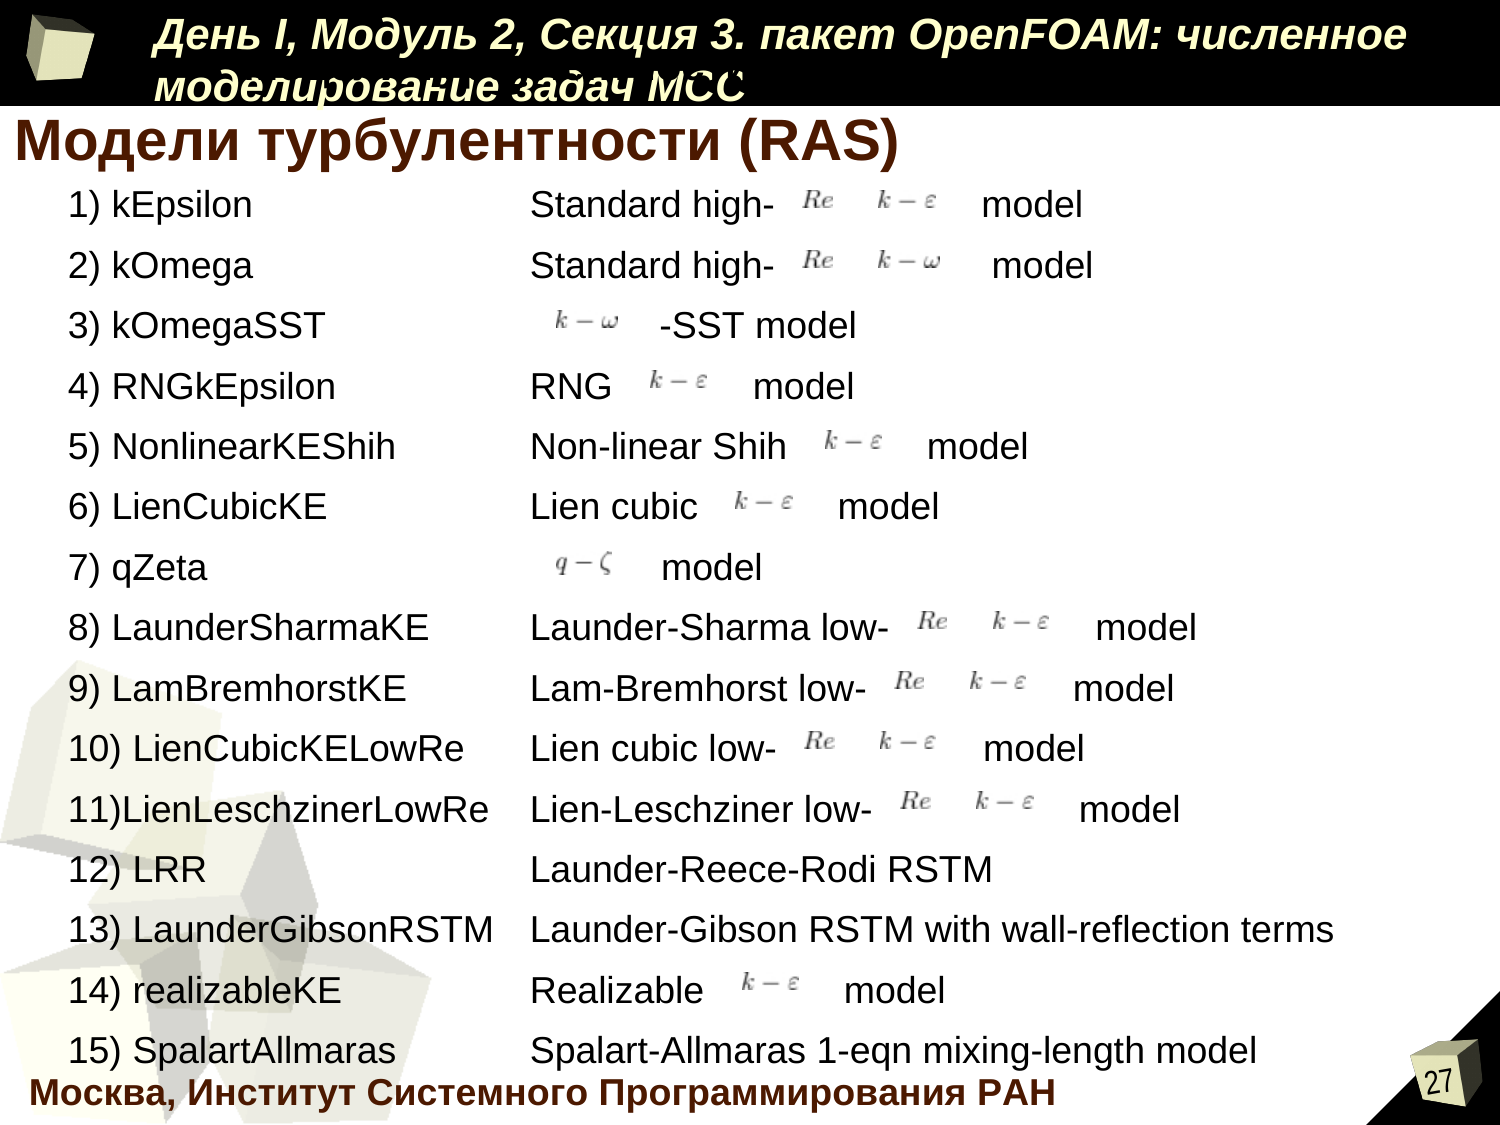

Модели турбулентности для несжимаемых течений
Модели турбулентности (RAS)
| 1) kEpsilon | Standard high-                  model |
| --- | --- |
| 2) kOmega | Standard high-                   model |
| 3) kOmegaSST | -SST model |
| 4) RNGkEpsilon | RNG            model |
| 5) NonlinearKEShih | Non-linear Shih            model |
| 6) LienCubicKE | Lien cubic            model |
| 7) qZeta | model |
| 8) LaunderSharmaKE | Launder-Sharma low-                  model |
| 9) LamBremhorstKE | Lam-Bremhorst low-                  model |
| 10) LienCubicKELowRe | Lien cubic low-                  model |
| 11)LienLeschzinerLowRe | Lien-Leschziner low-                  model |
| 12) LRR | Launder-Reece-Rodi RSTM |
| 13) LaunderGibsonRSTM | Launder-Gibson RSTM with wall-reflection terms |
| 14) realizableKE | Realizable            model |
| 15) SpalartAllmaras | Spalart-Allmaras 1-eqn mixing-length model |